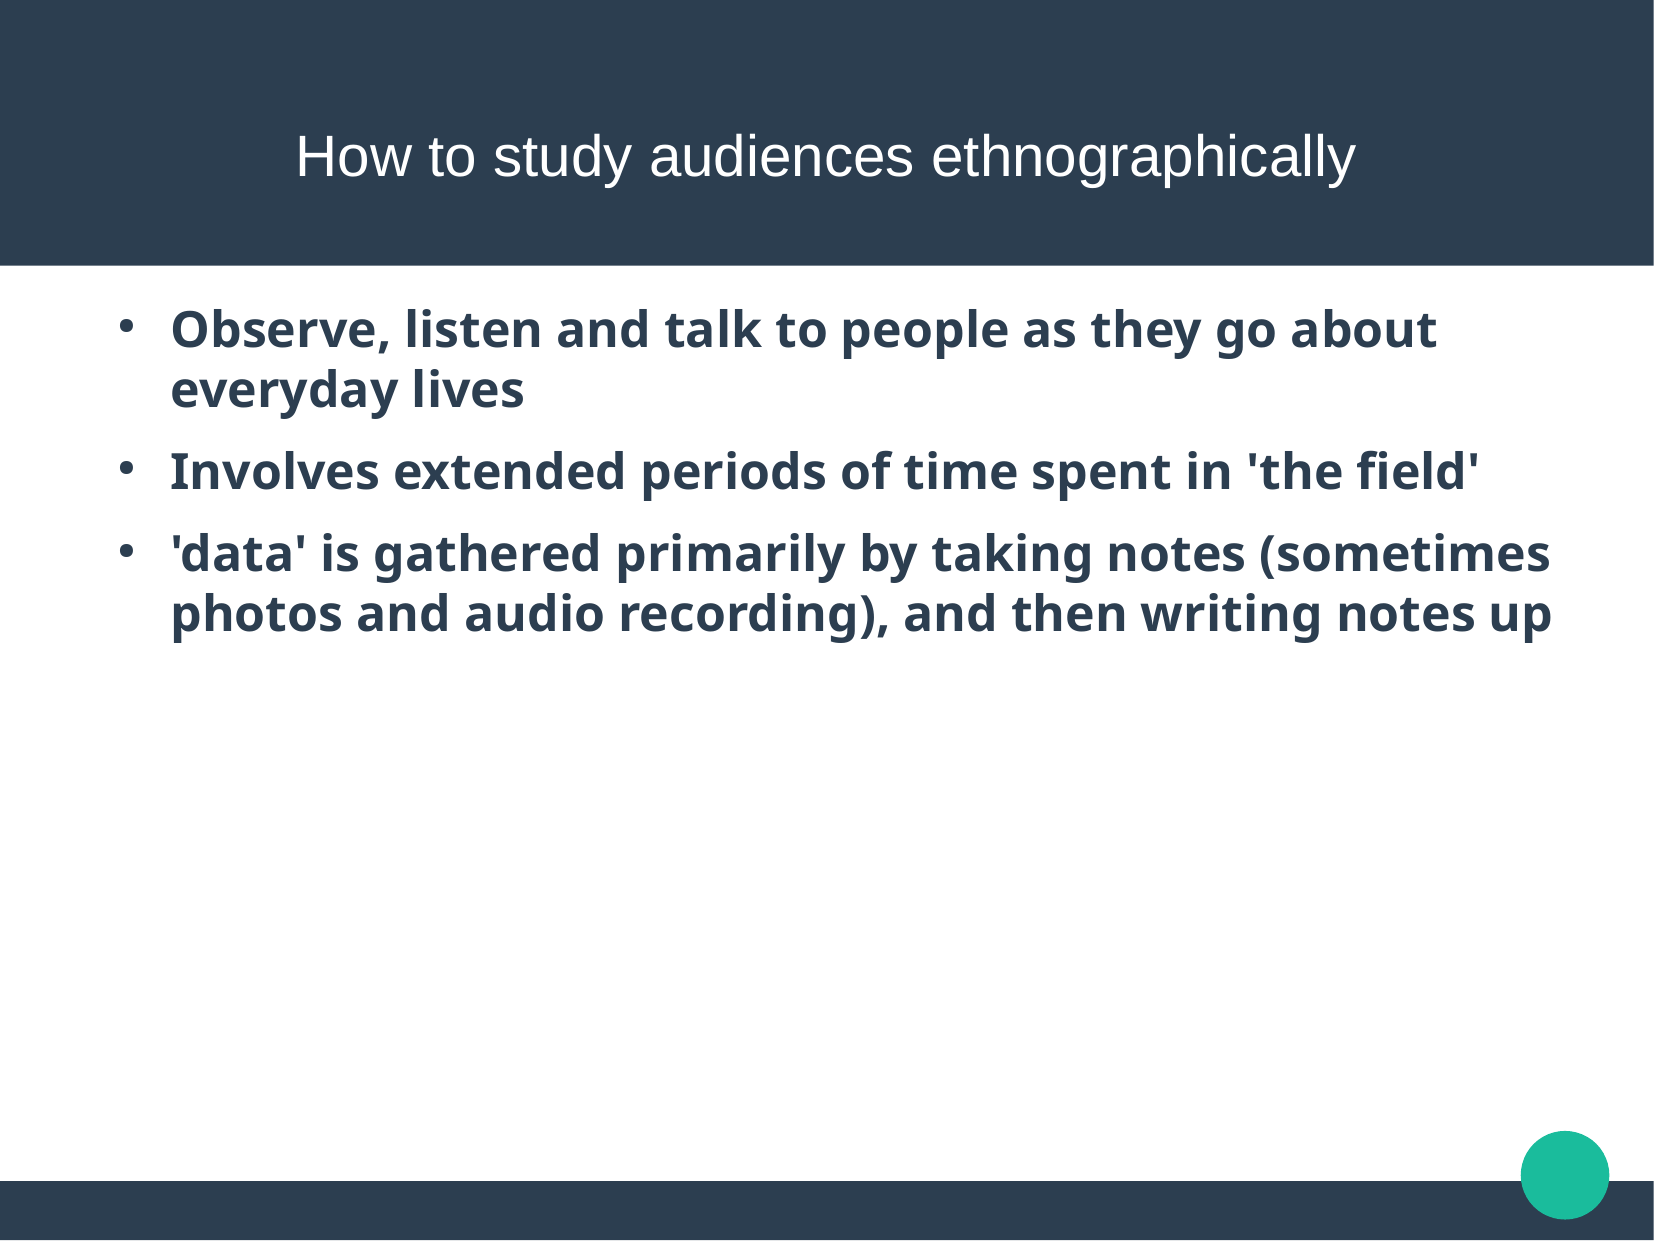

# How to study audiences ethnographically
Observe, listen and talk to people as they go about everyday lives
Involves extended periods of time spent in 'the field'
'data' is gathered primarily by taking notes (sometimes photos and audio recording), and then writing notes up